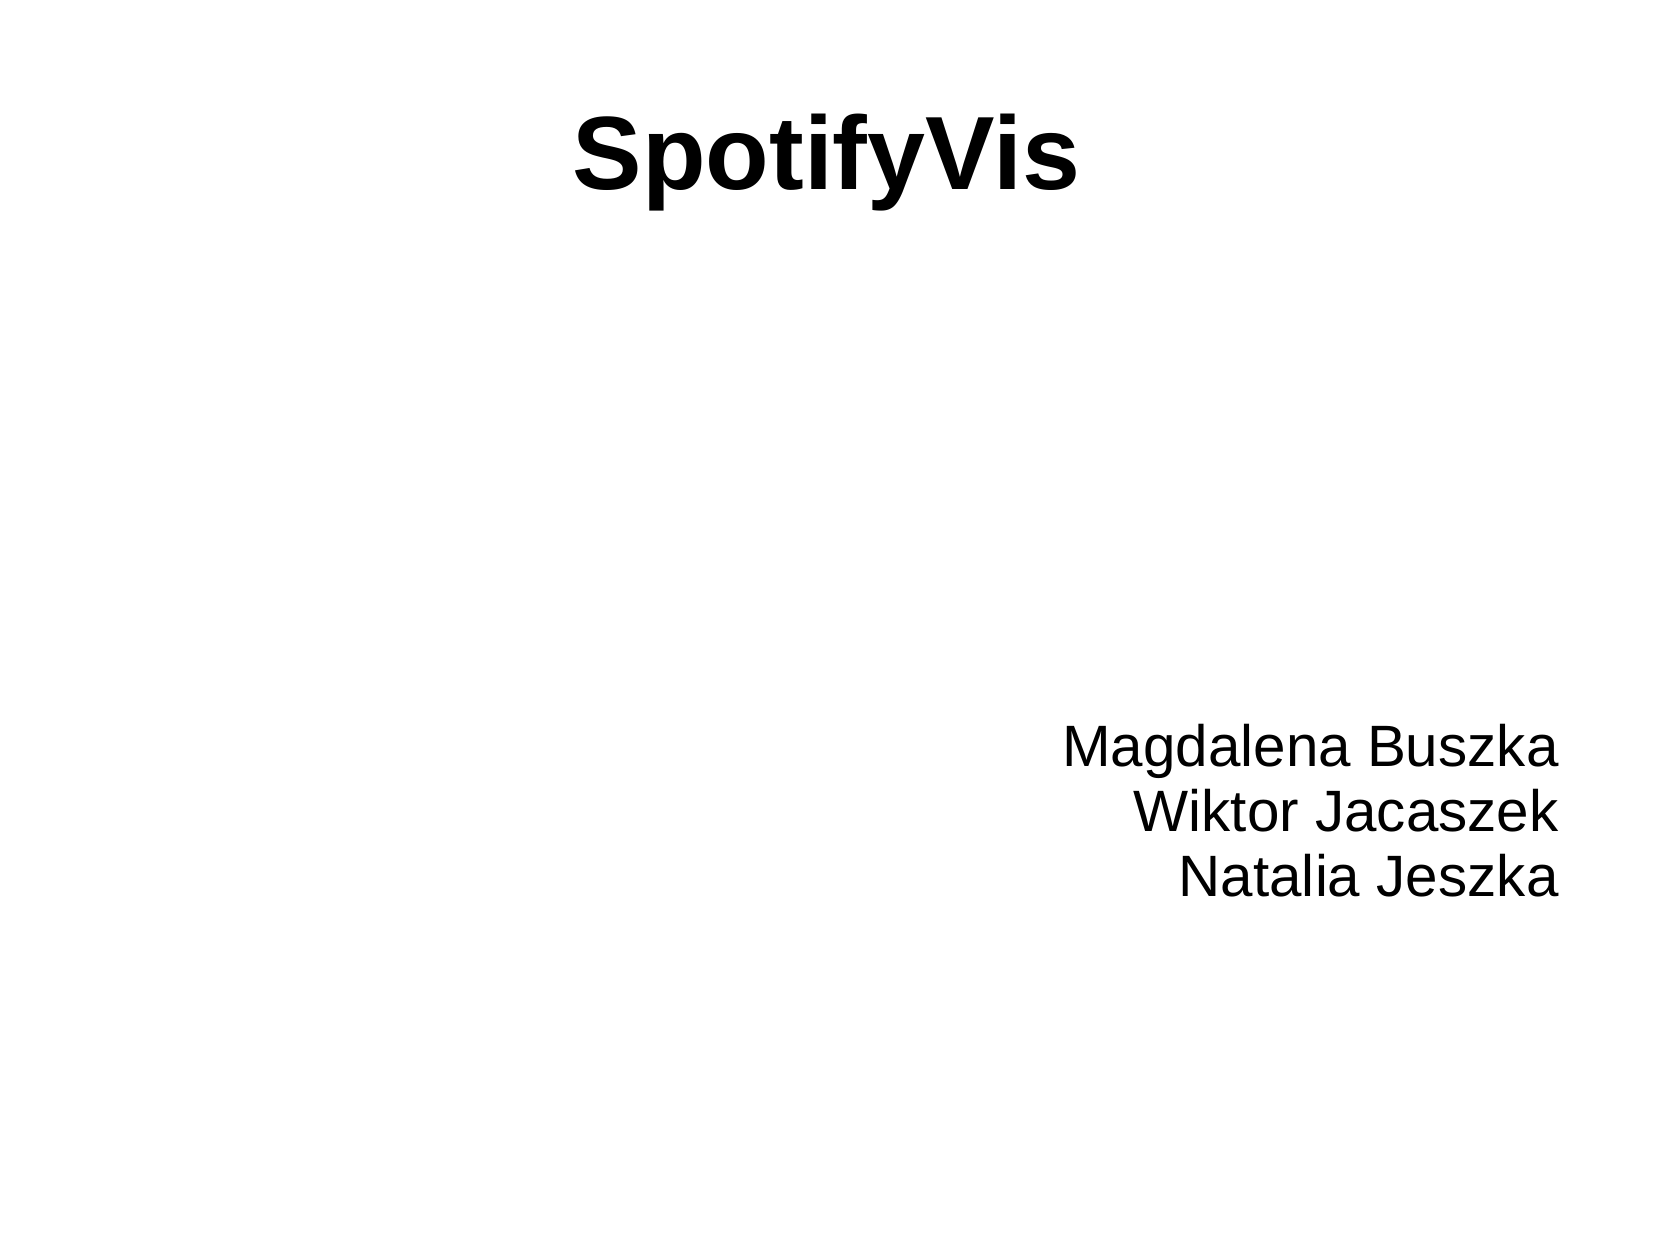

# SpotifyVis
Magdalena Buszka
Wiktor Jacaszek
Natalia Jeszka